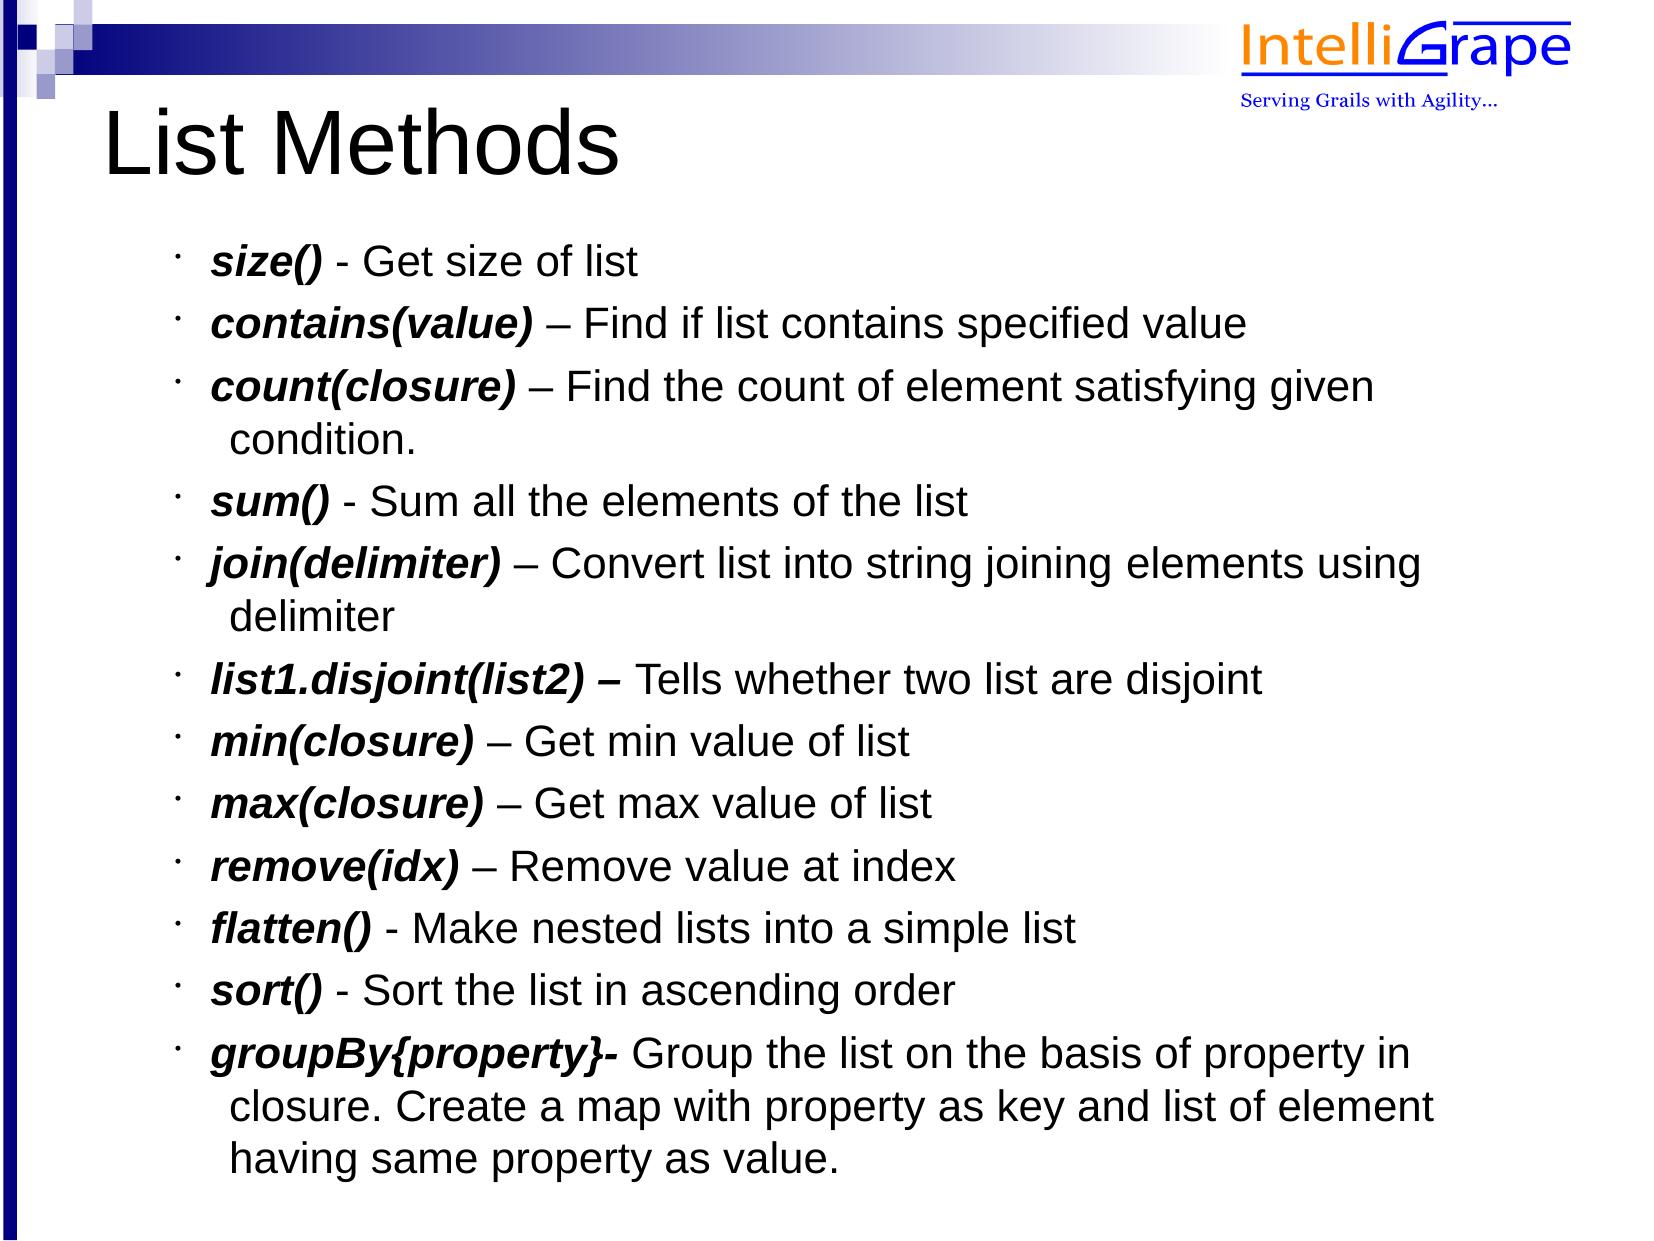

# List Methods
 size() - Get size of list
 contains(value) – Find if list contains specified value
 count(closure) – Find the count of element satisfying given condition.
 sum() - Sum all the elements of the list
 join(delimiter) – Convert list into string joining elements using delimiter
 list1.disjoint(list2) – Tells whether two list are disjoint
 min(closure) – Get min value of list
 max(closure) – Get max value of list
 remove(idx) – Remove value at index
 flatten() - Make nested lists into a simple list
 sort() - Sort the list in ascending order
 groupBy{property}- Group the list on the basis of property in closure. Create a map with property as key and list of element having same property as value.